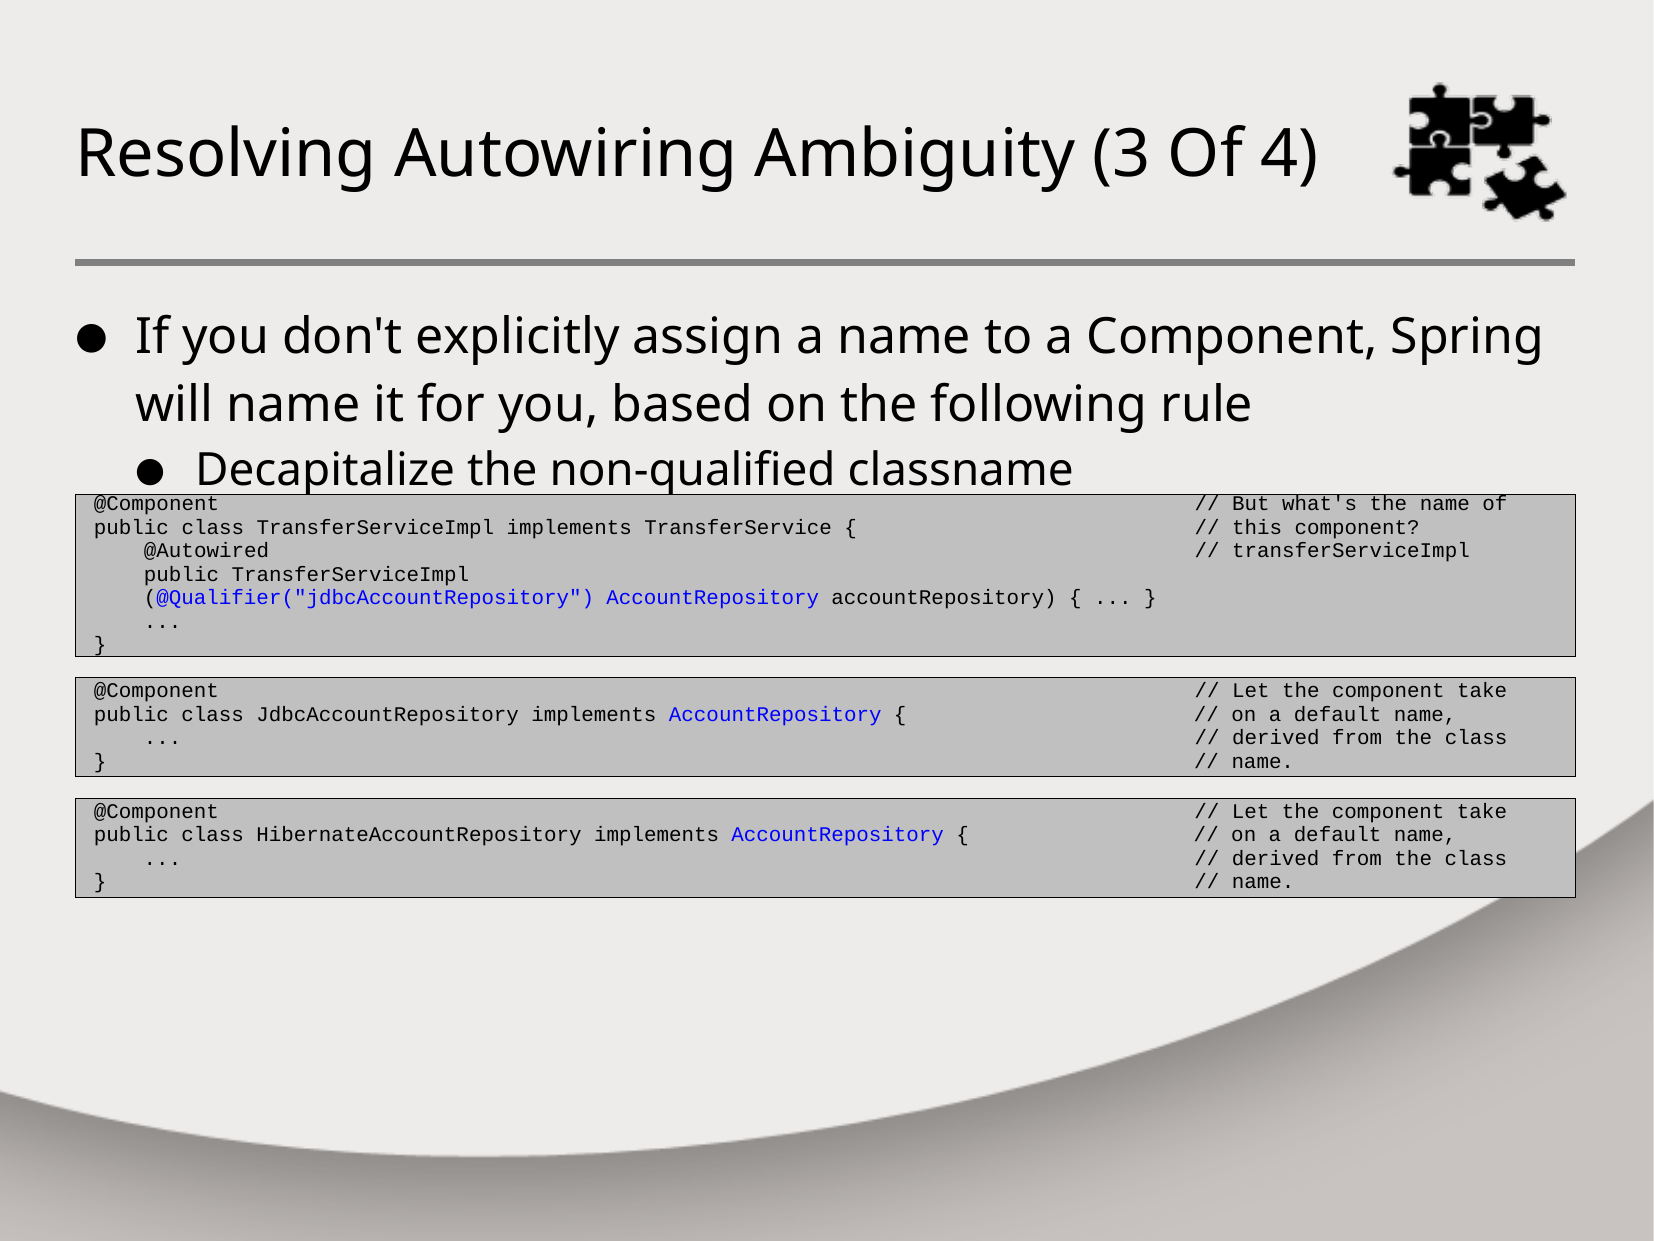

# Resolving Autowiring Ambiguity (3 Of 4)
If you don't explicitly assign a name to a Component, Spring will name it for you, based on the following rule
Decapitalize the non-qualified classname
@Component // But what's the name of
public class TransferServiceImpl implements TransferService { // this component?
 @Autowired // transferServiceImpl
 public TransferServiceImpl
 (@Qualifier("jdbcAccountRepository") AccountRepository accountRepository) { ... }
 ...
}
@Component // Let the component take
public class JdbcAccountRepository implements AccountRepository { // on a default name,
 ... // derived from the class
} // name.
@Component // Let the component take
public class HibernateAccountRepository implements AccountRepository { // on a default name,
 ... // derived from the class
} // name.